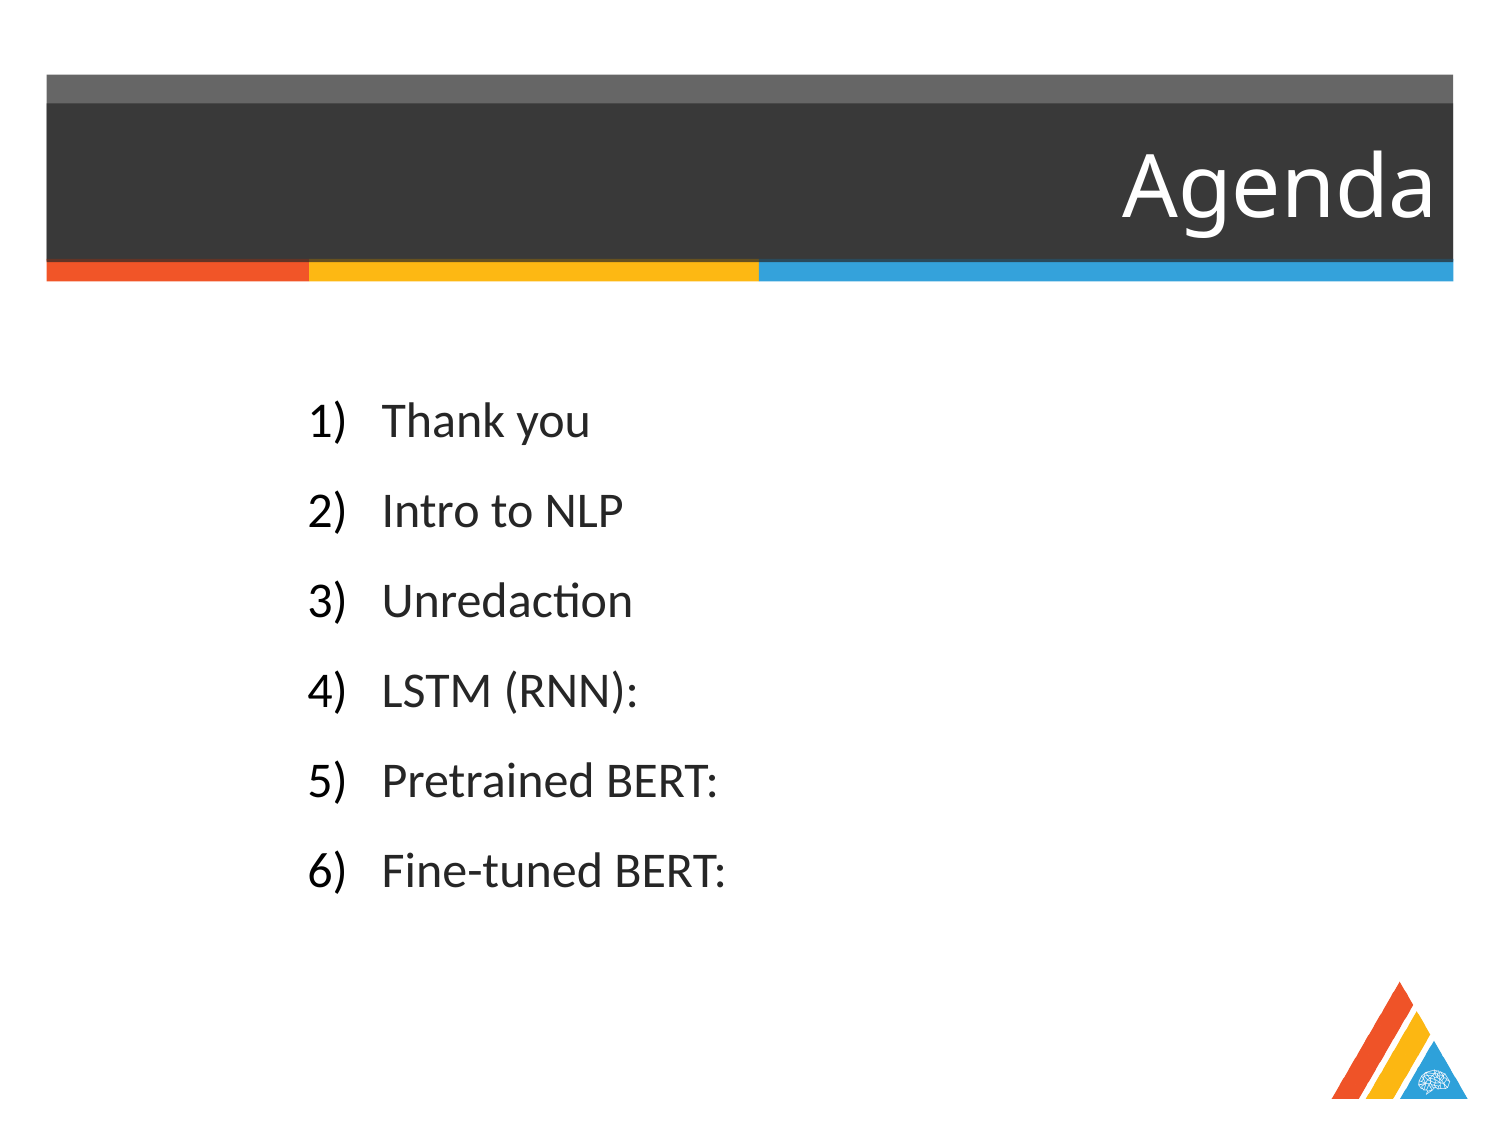

# Agenda
Thank you
Intro to NLP
Unredaction
LSTM (RNN):
Pretrained BERT:
Fine-tuned BERT: